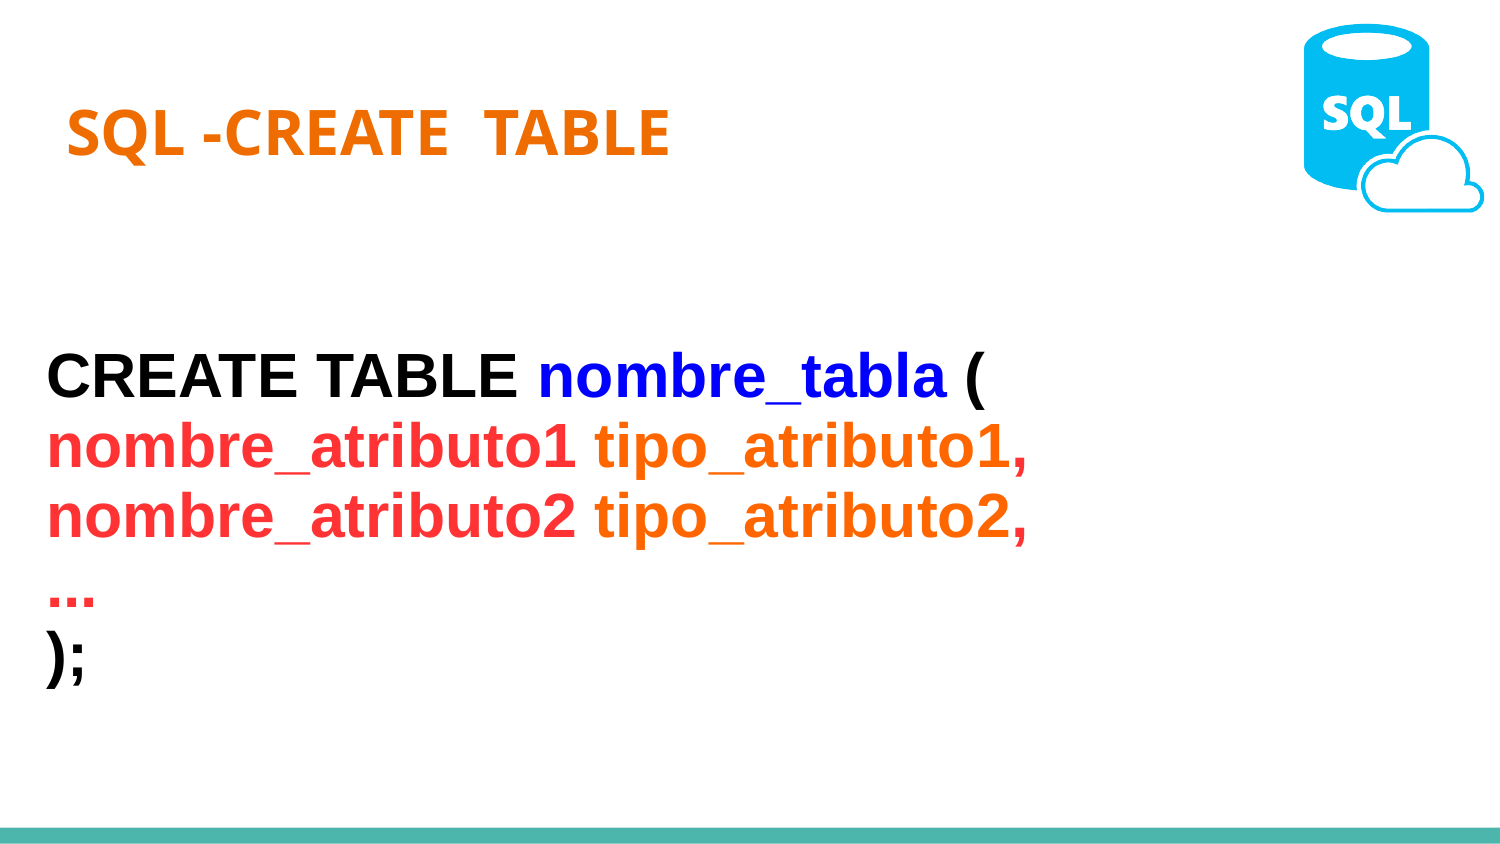

# SQL -CREATE TABLE
CREATE TABLE nombre_tabla (
nombre_atributo1 tipo_atributo1, nombre_atributo2 tipo_atributo2,
...
);